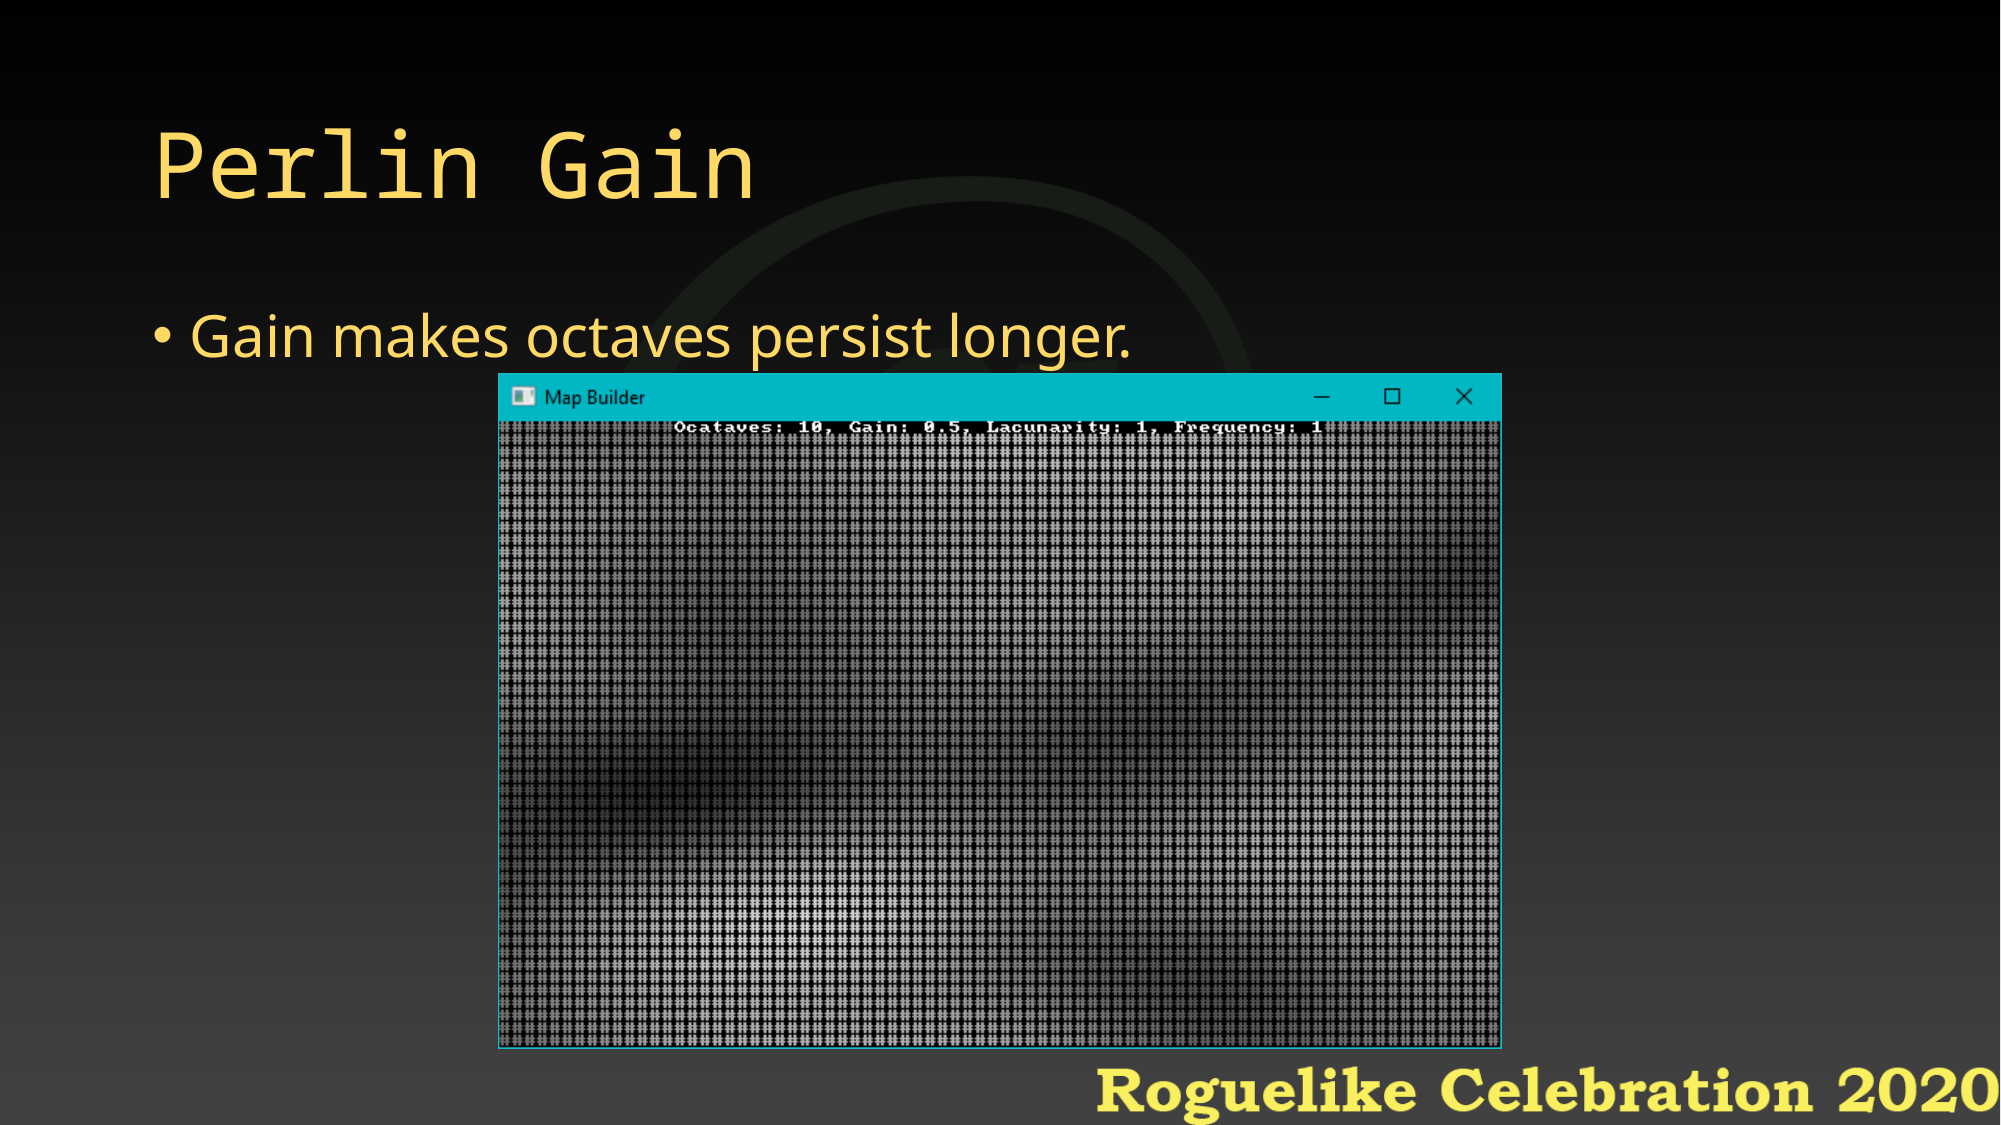

# Perlin Gain
Gain makes octaves persist longer.